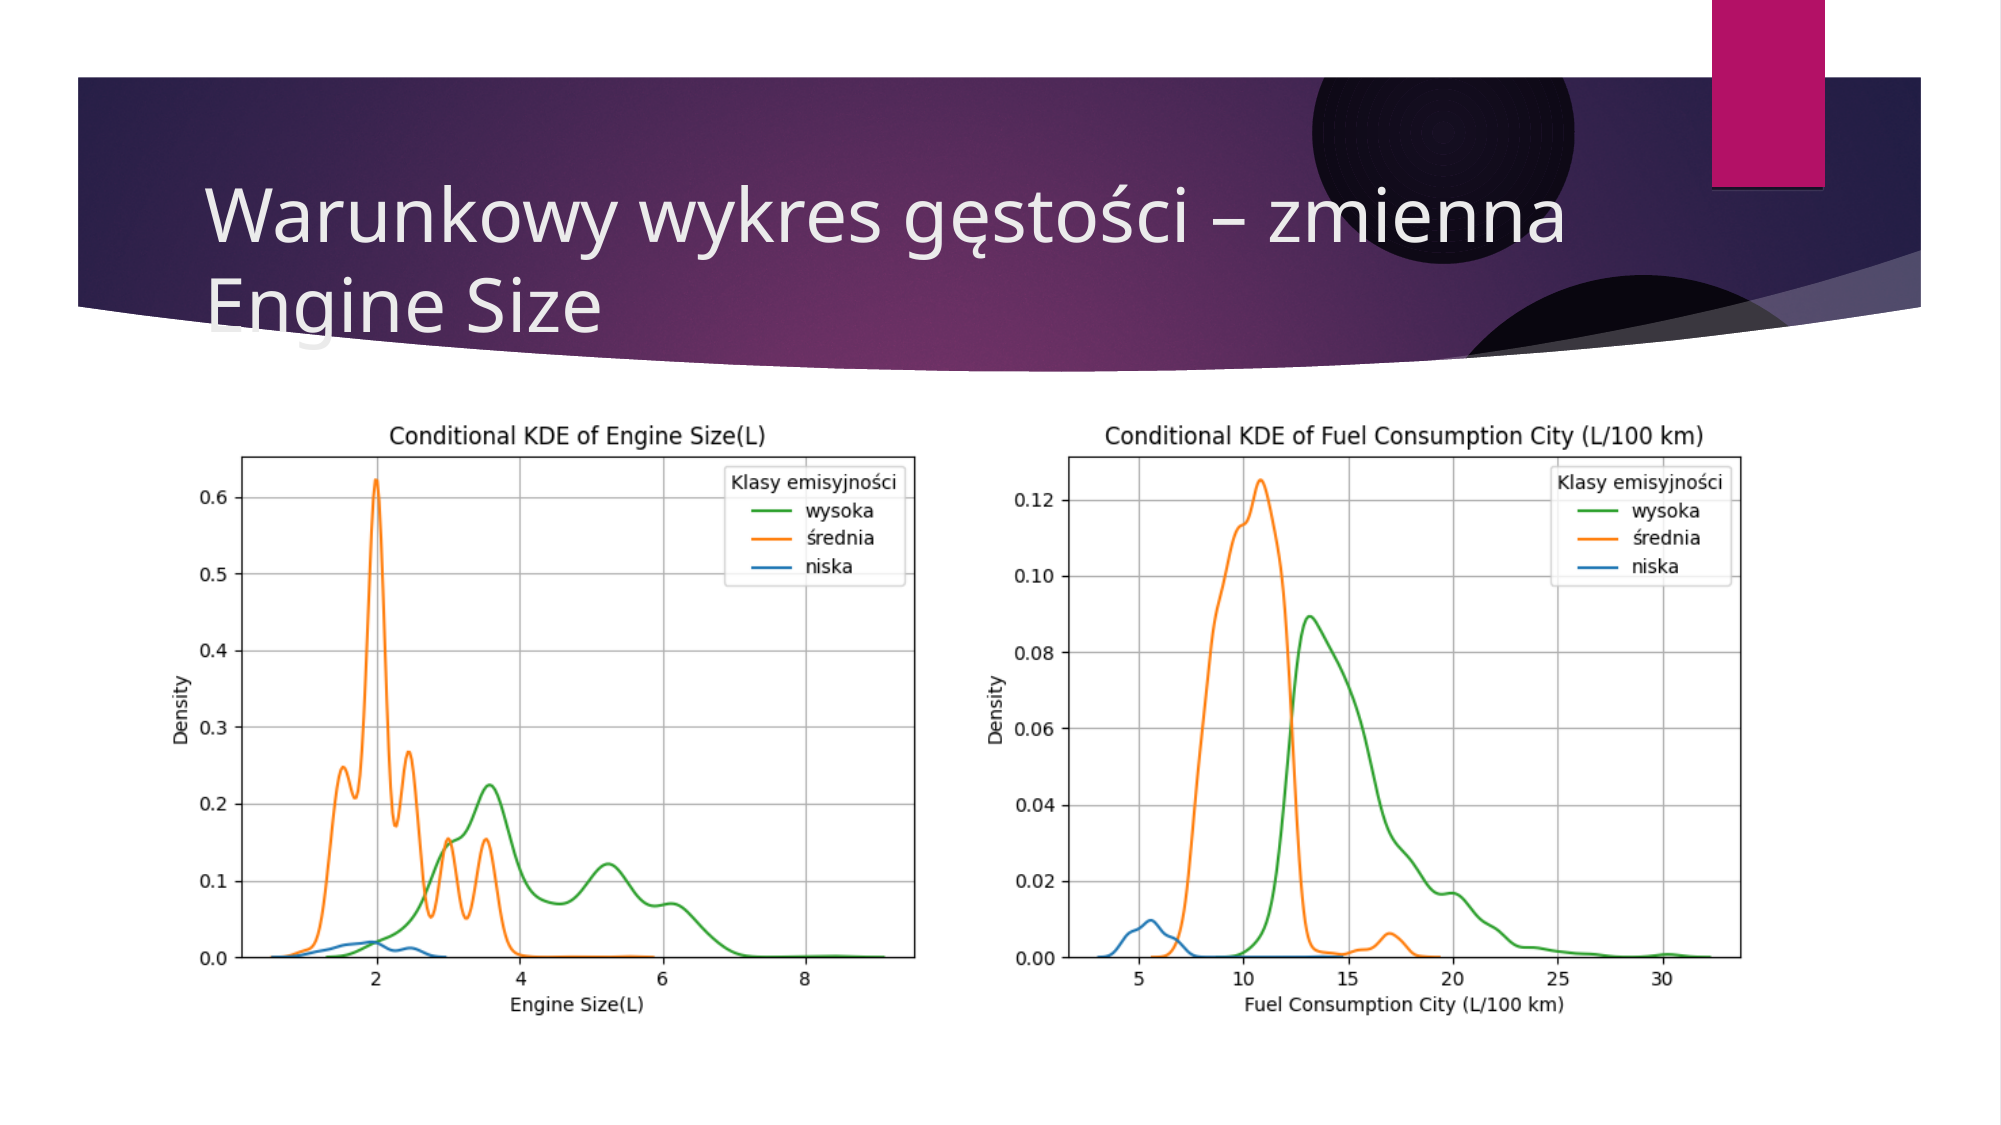

# Warunkowy wykres gęstości – zmienna Engine Size